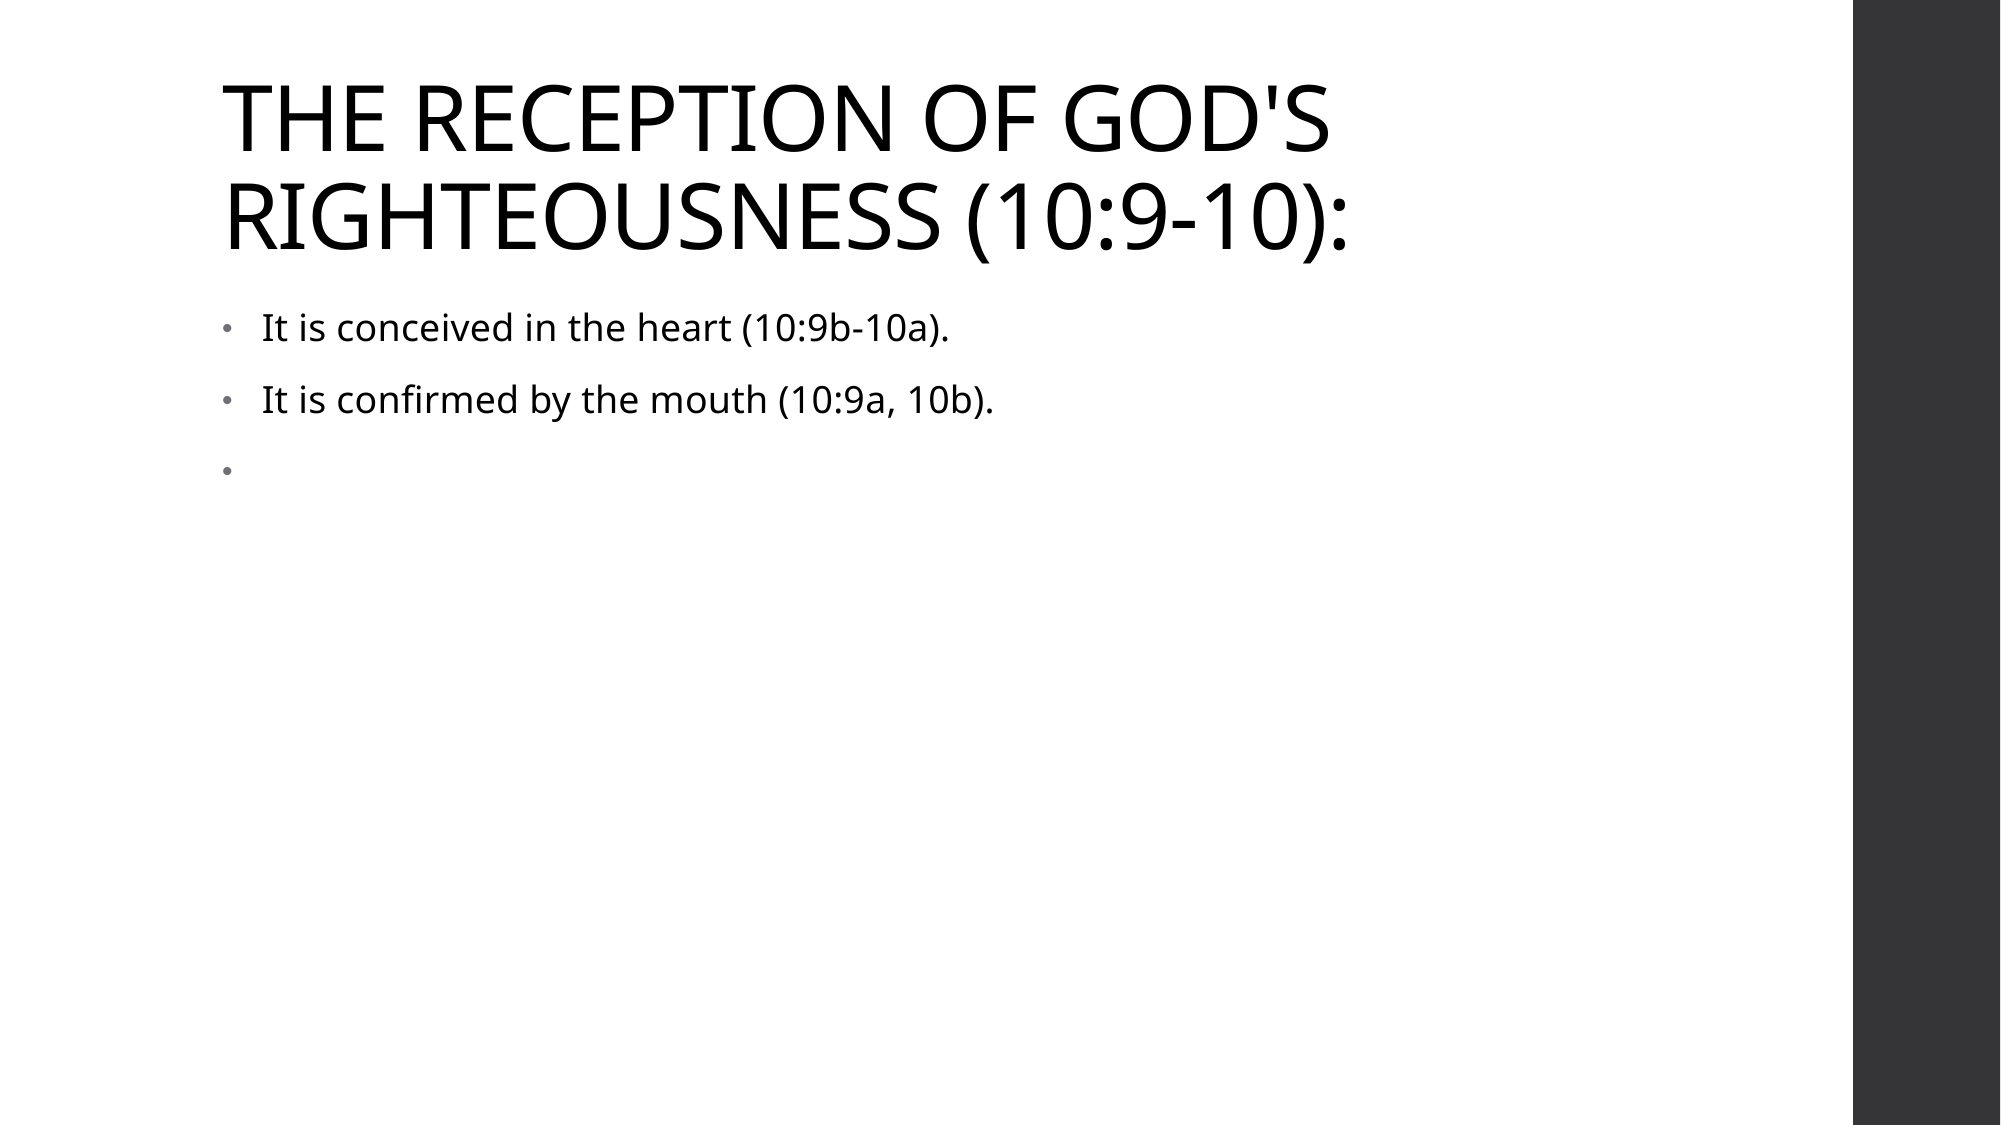

# THE RECEPTION OF GOD'S RIGHTEOUSNESS (10:9-10):
 It is conceived in the heart (10:9b-10a).
 It is confirmed by the mouth (10:9a, 10b).